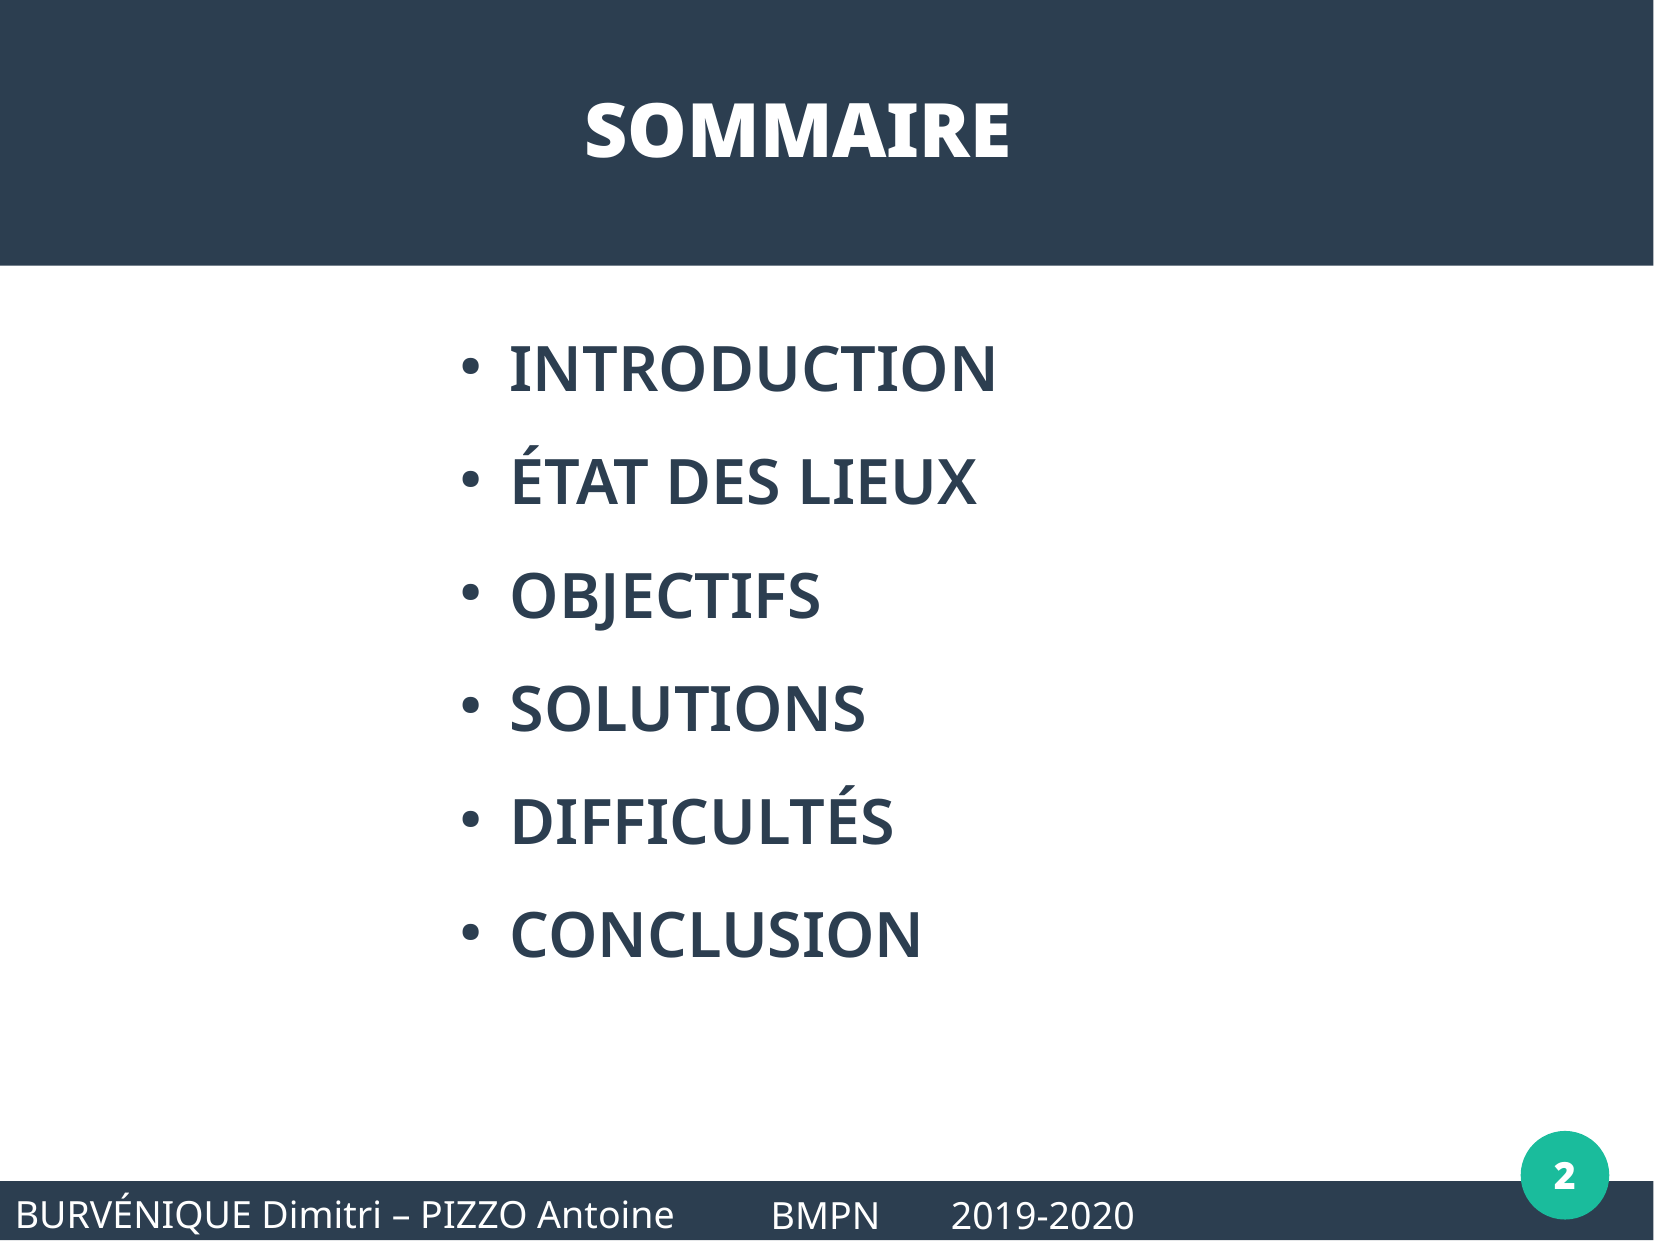

# SOMMAIRE
INTRODUCTION
ÉTAT DES LIEUX
OBJECTIFS
SOLUTIONS
DIFFICULTÉS
CONCLUSION
2
BURVÉNIQUE Dimitri – PIZZO Antoine
BMPN
2019-2020